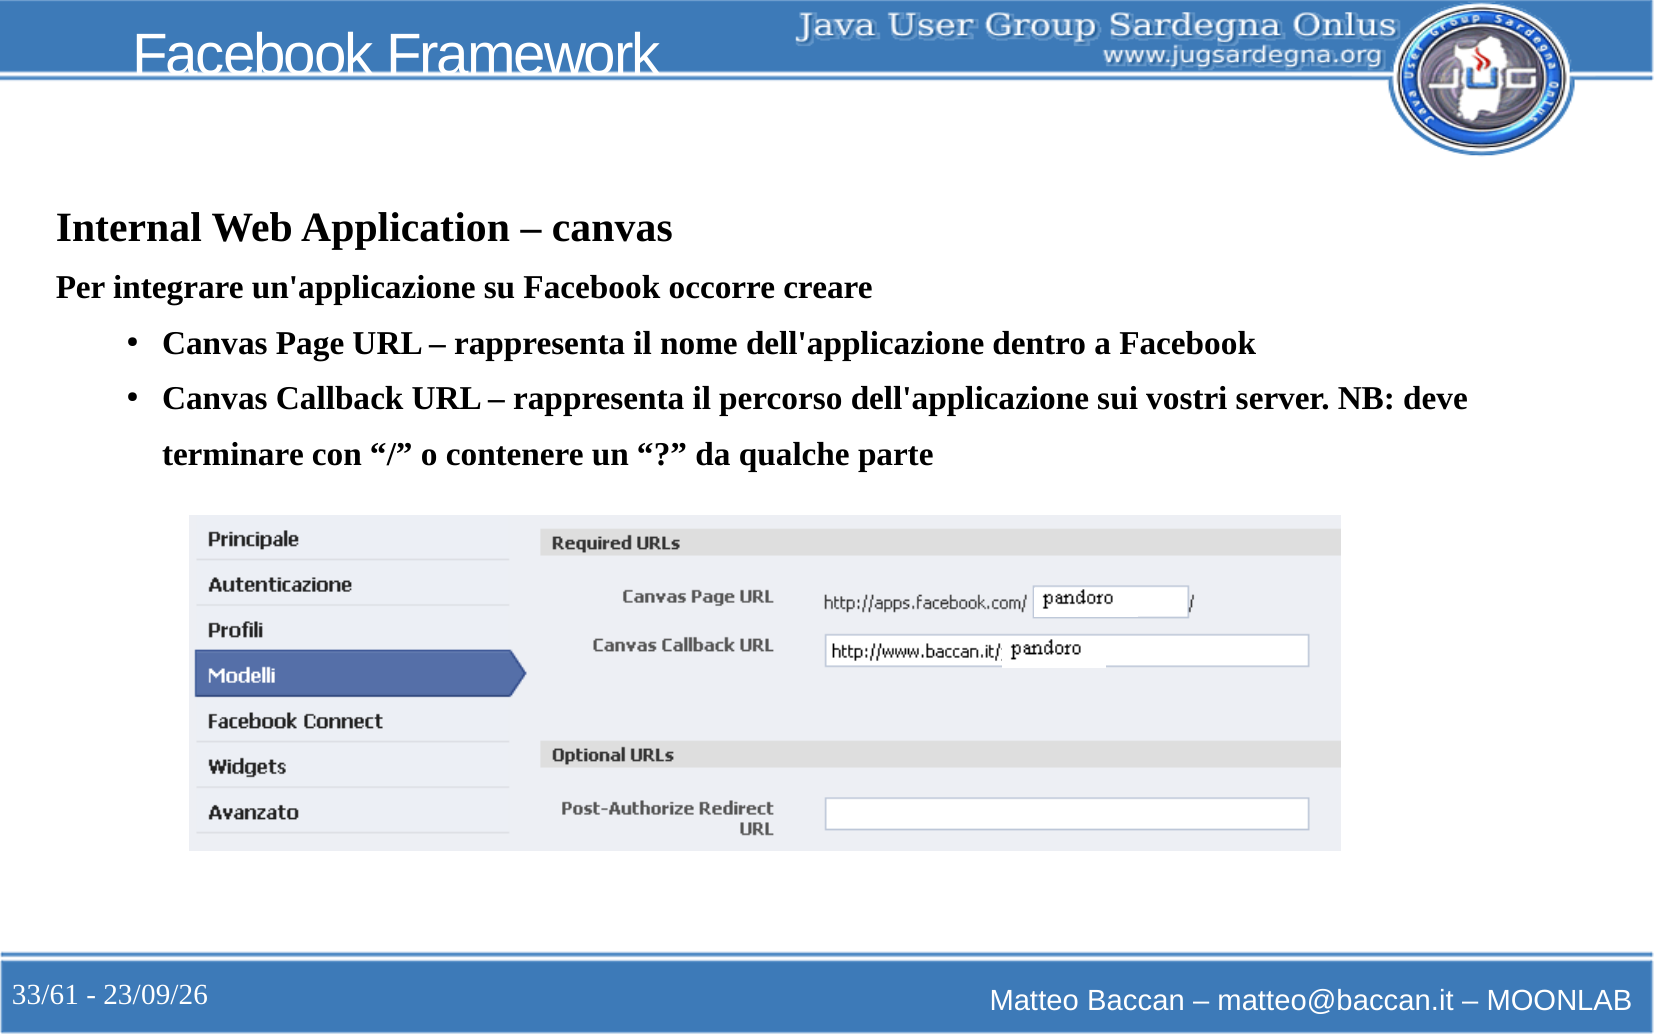

# Facebook Framework
Internal Web Application – canvas
Per integrare un'applicazione su Facebook occorre creare
Canvas Page URL – rappresenta il nome dell'applicazione dentro a Facebook
Canvas Callback URL – rappresenta il percorso dell'applicazione sui vostri server. NB: deve terminare con “/” o contenere un “?” da qualche parte
33